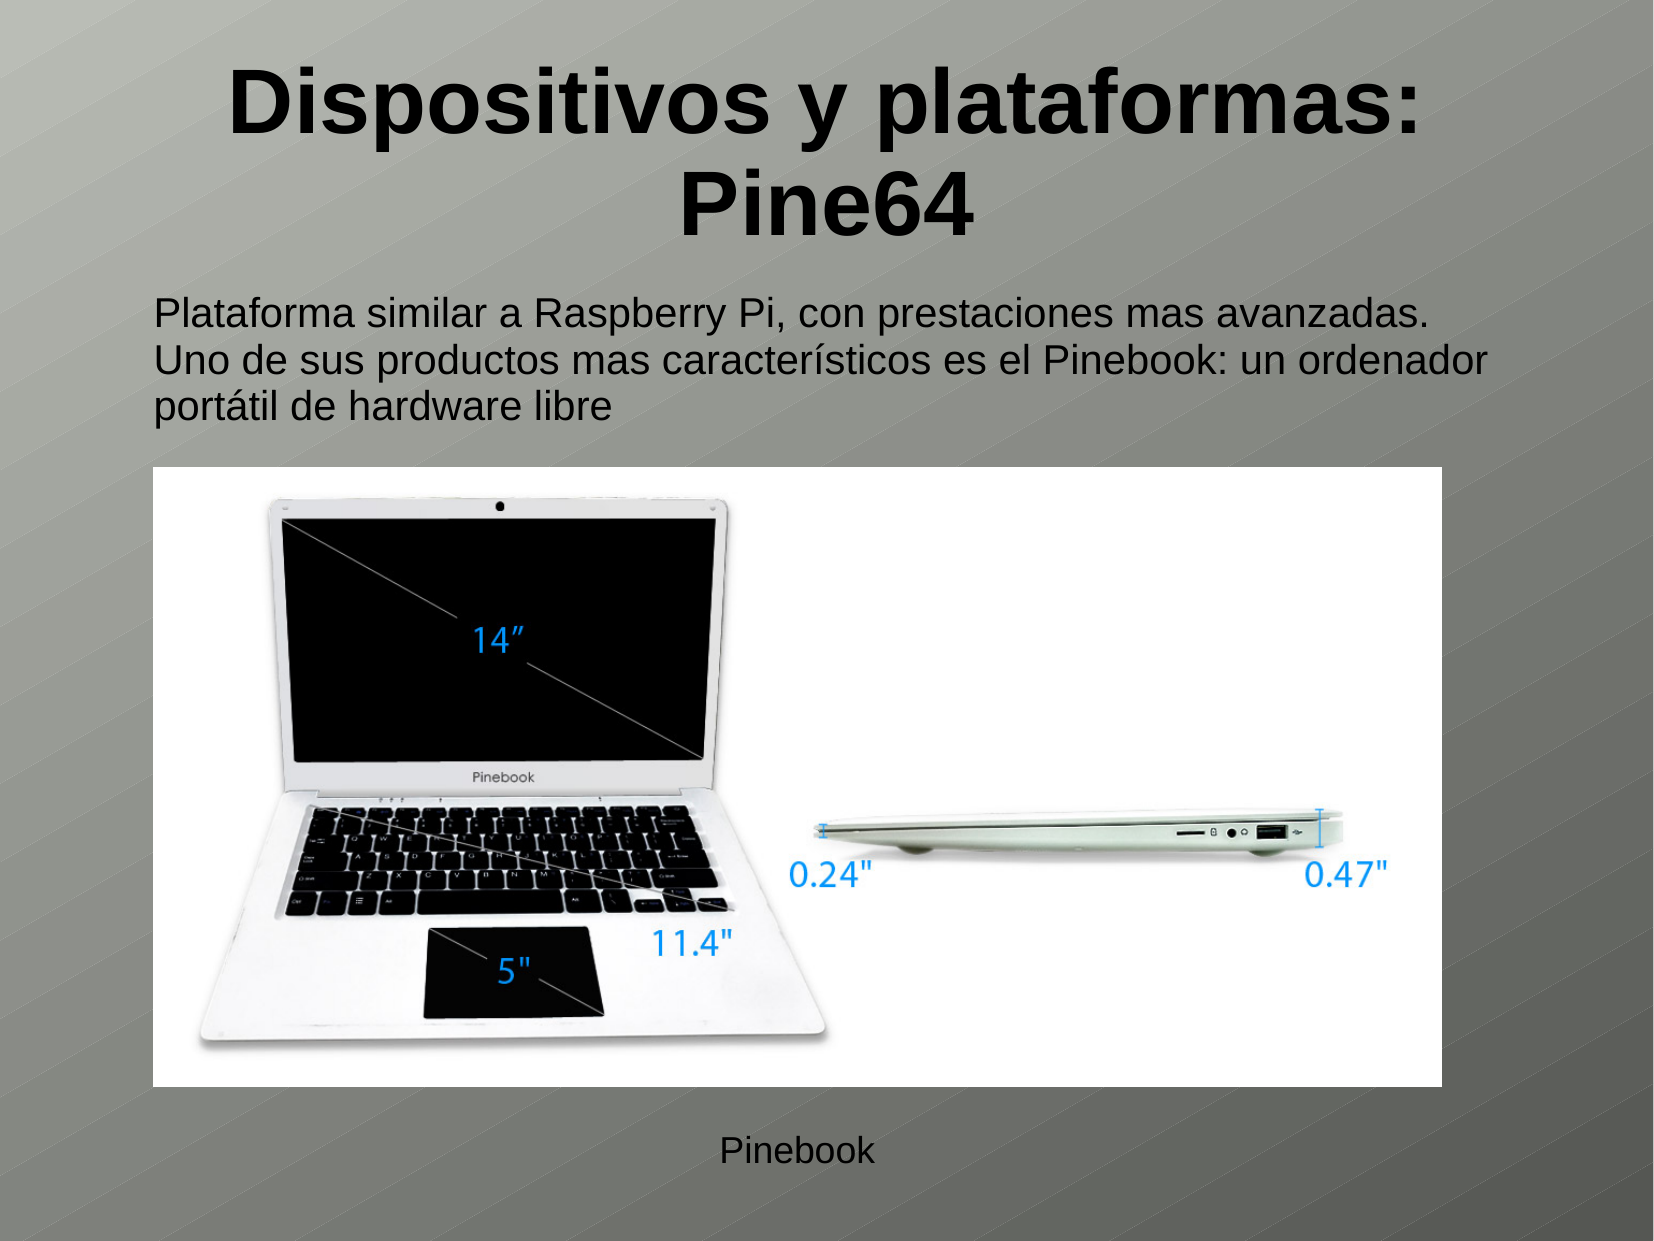

# Dispositivos y plataformas: Pine64
Plataforma similar a Raspberry Pi, con prestaciones mas avanzadas.
Uno de sus productos mas característicos es el Pinebook: un ordenador portátil de hardware libre
Pinebook